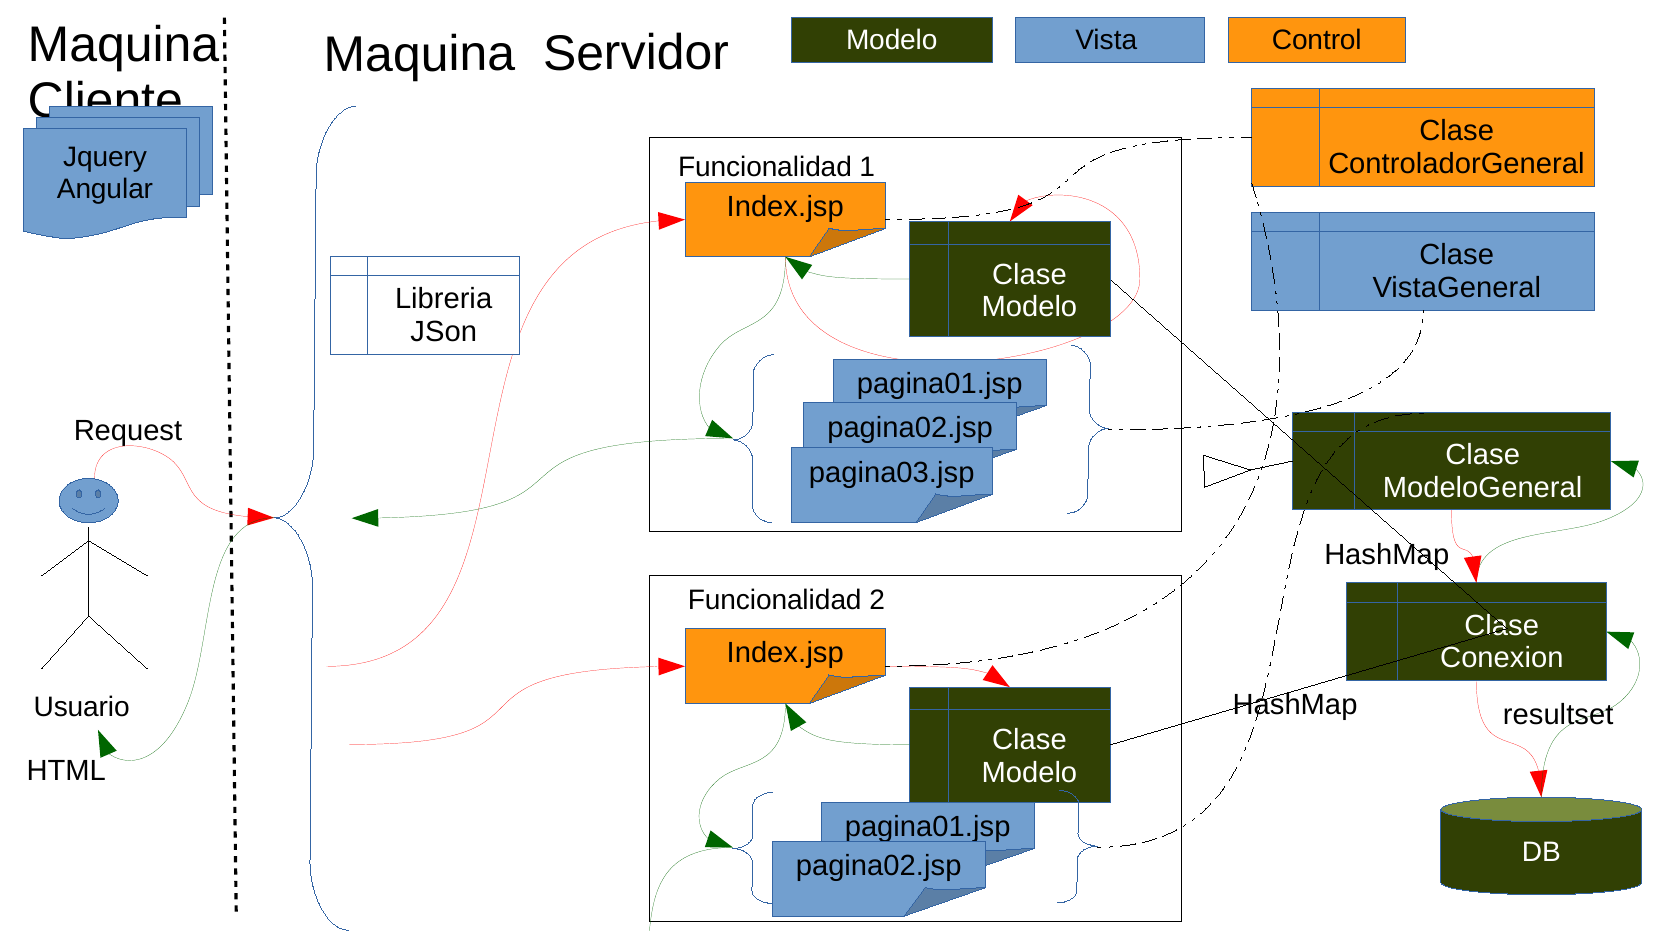

Maquina
Cliente
Maquina Servidor
Modelo
Vista
Control
Clase
ControladorGeneral
Jquery
Angular
Funcionalidad 1
Index.jsp
Clase
VistaGeneral
Clase
Modelo
Libreria
JSon
pagina01.jsp
pagina02.jsp
Request
Clase
ModeloGeneral
pagina03.jsp
HashMap
sql
Funcionalidad 2
Clase
Conexion
Index.jsp
HashMap
Usuario
Clase
Modelo
resultset
HTML
DB
pagina01.jsp
pagina02.jsp